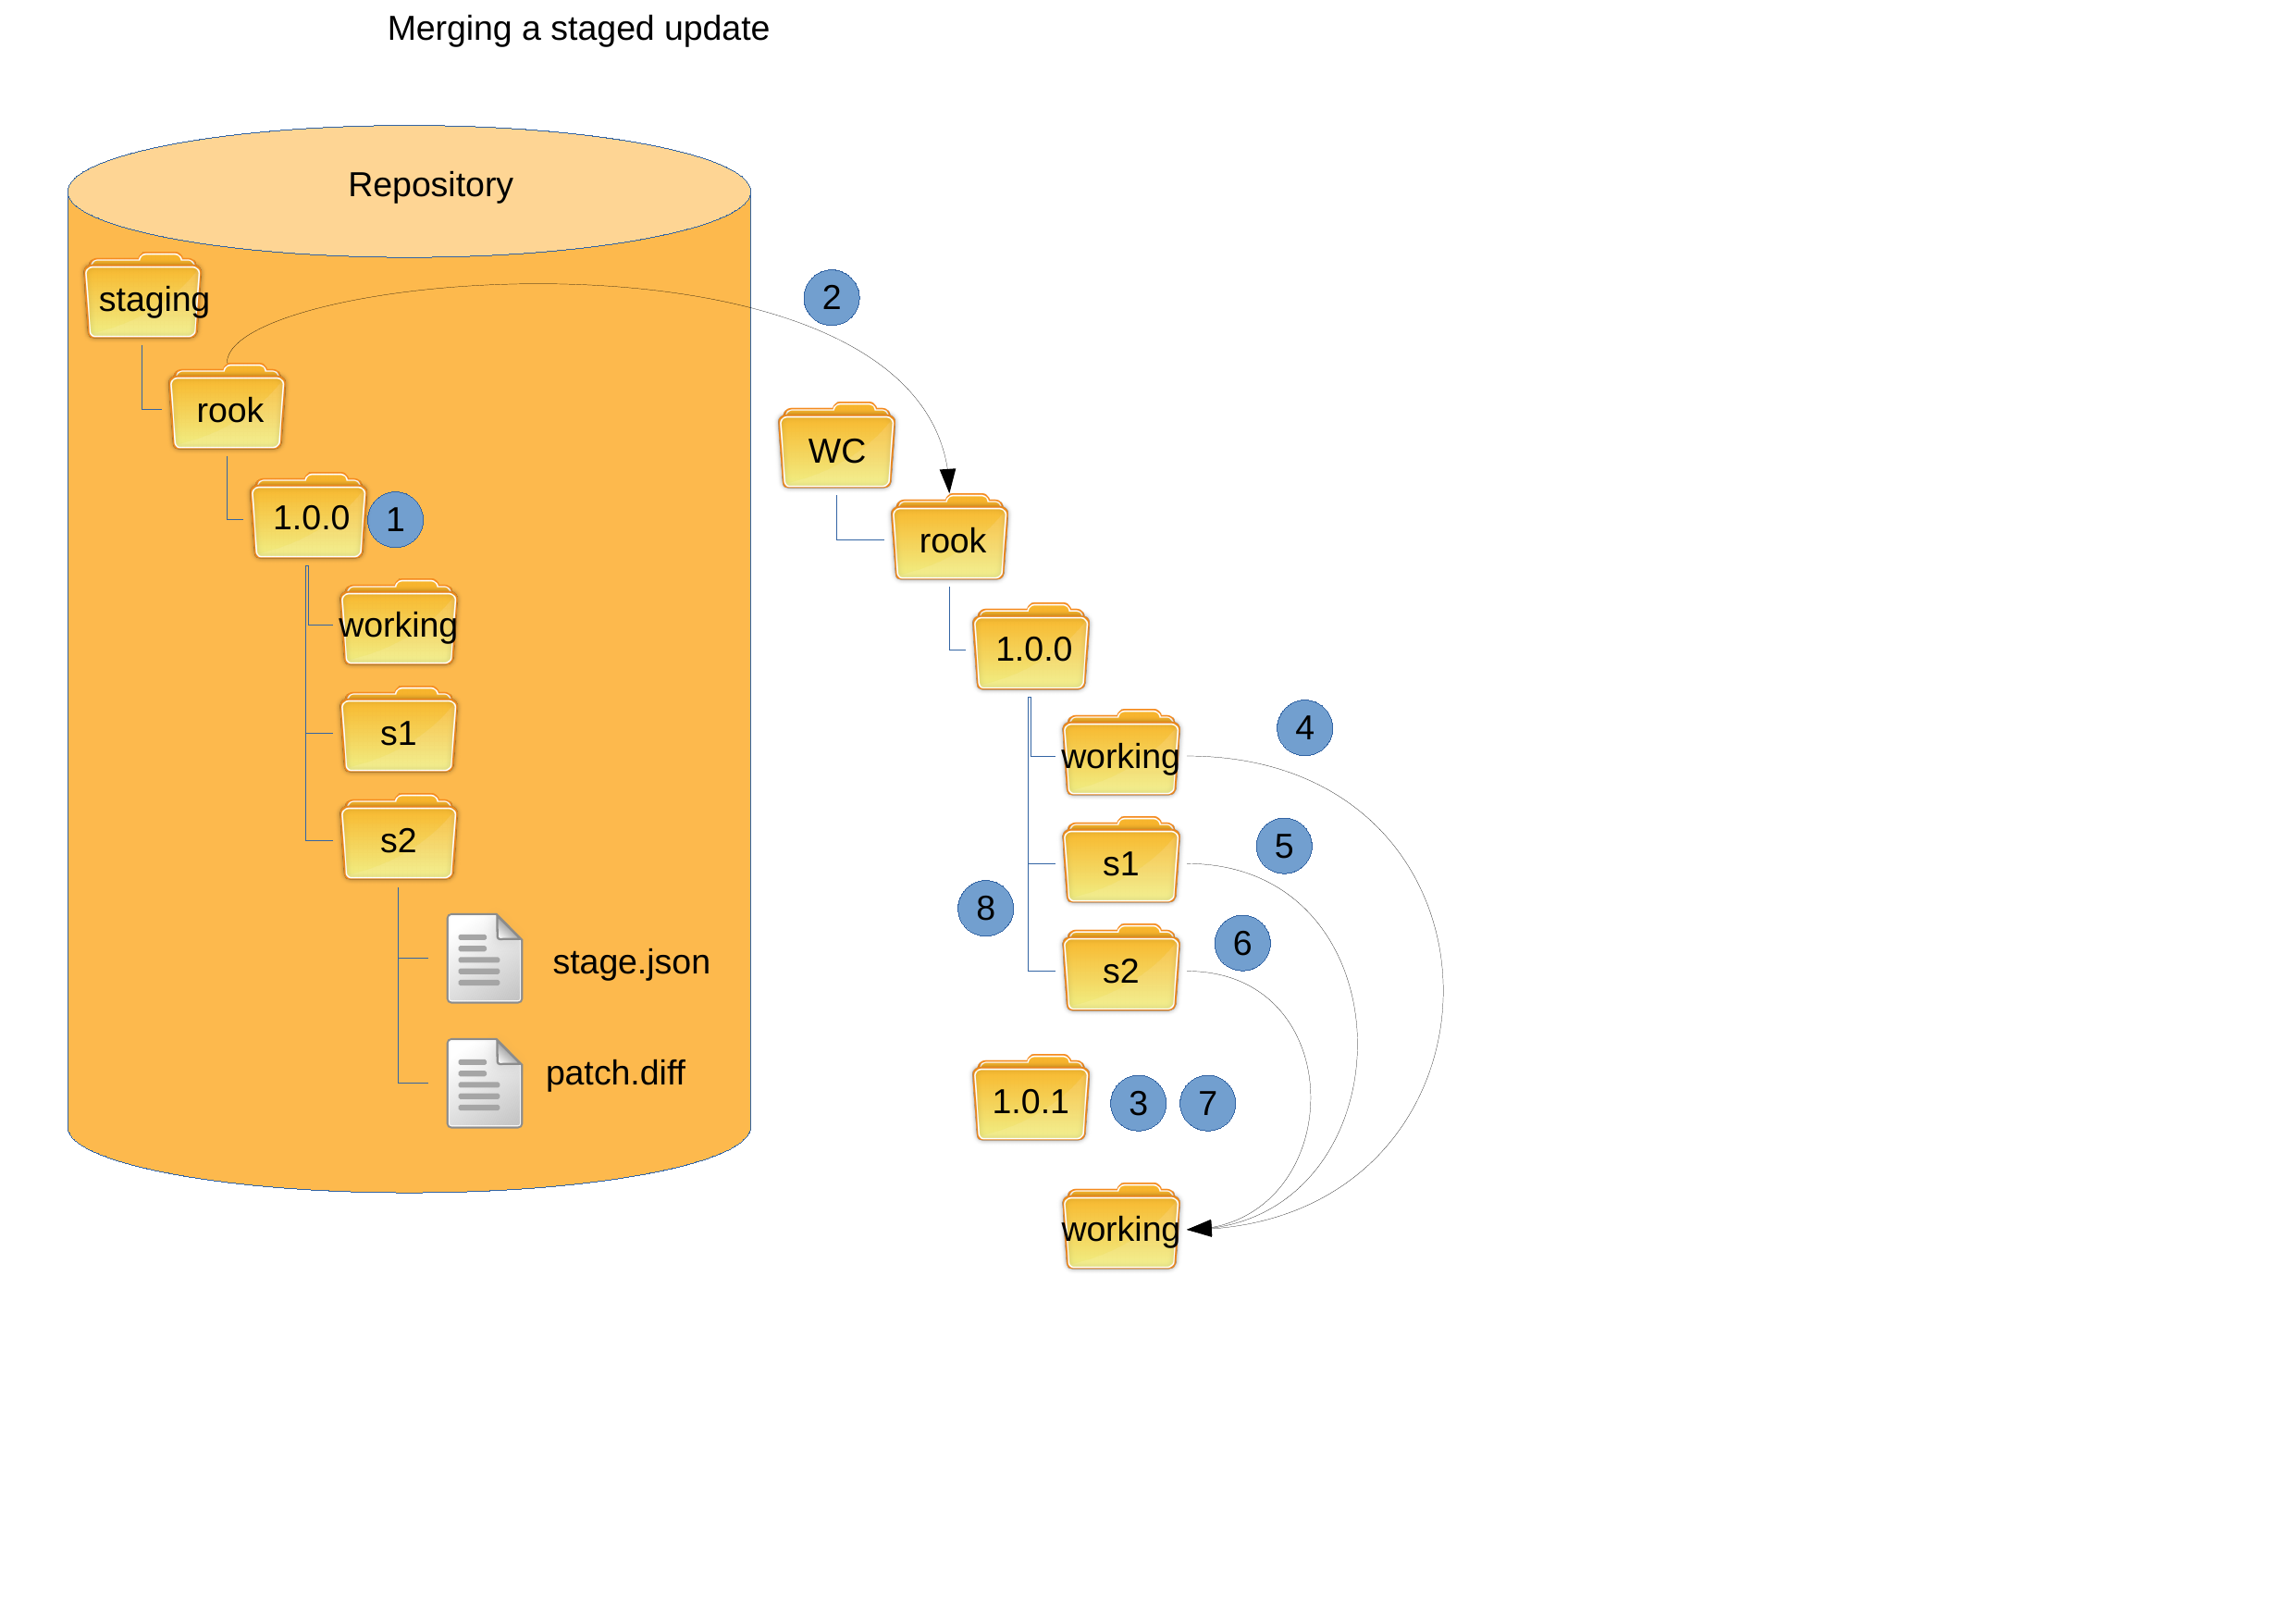

Merging a staged update
Repository
2
staging
rook
WC
1.0.0
1
rook
working
1.0.0
s1
4
working
s2
s1
5
8
6
s2
stage.json
patch.diff
1.0.1
3
7
working